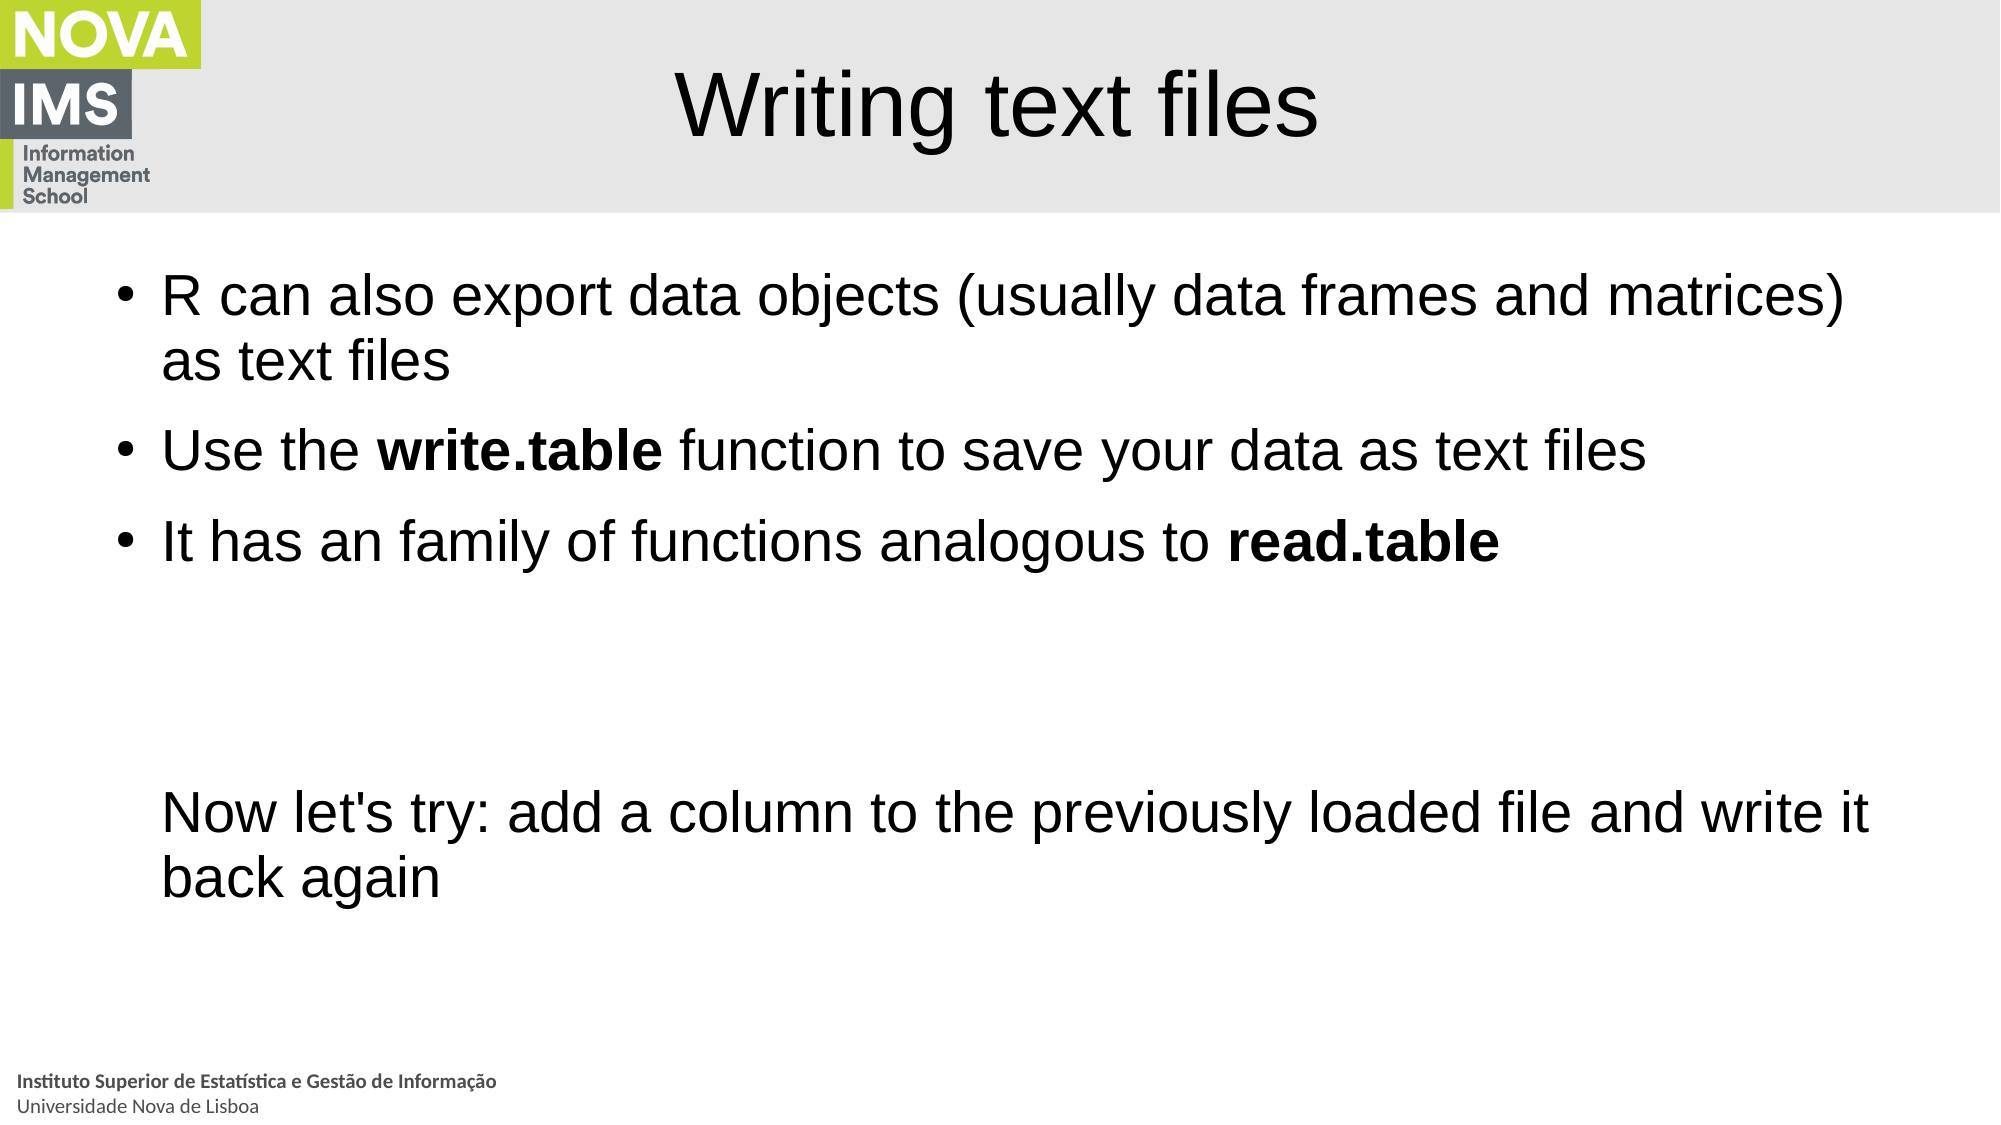

# Writing text files
R can also export data objects (usually data frames and matrices) as text files
Use the write.table function to save your data as text files
It has an family of functions analogous to read.table
Now let's try: add a column to the previously loaded file and write it back again